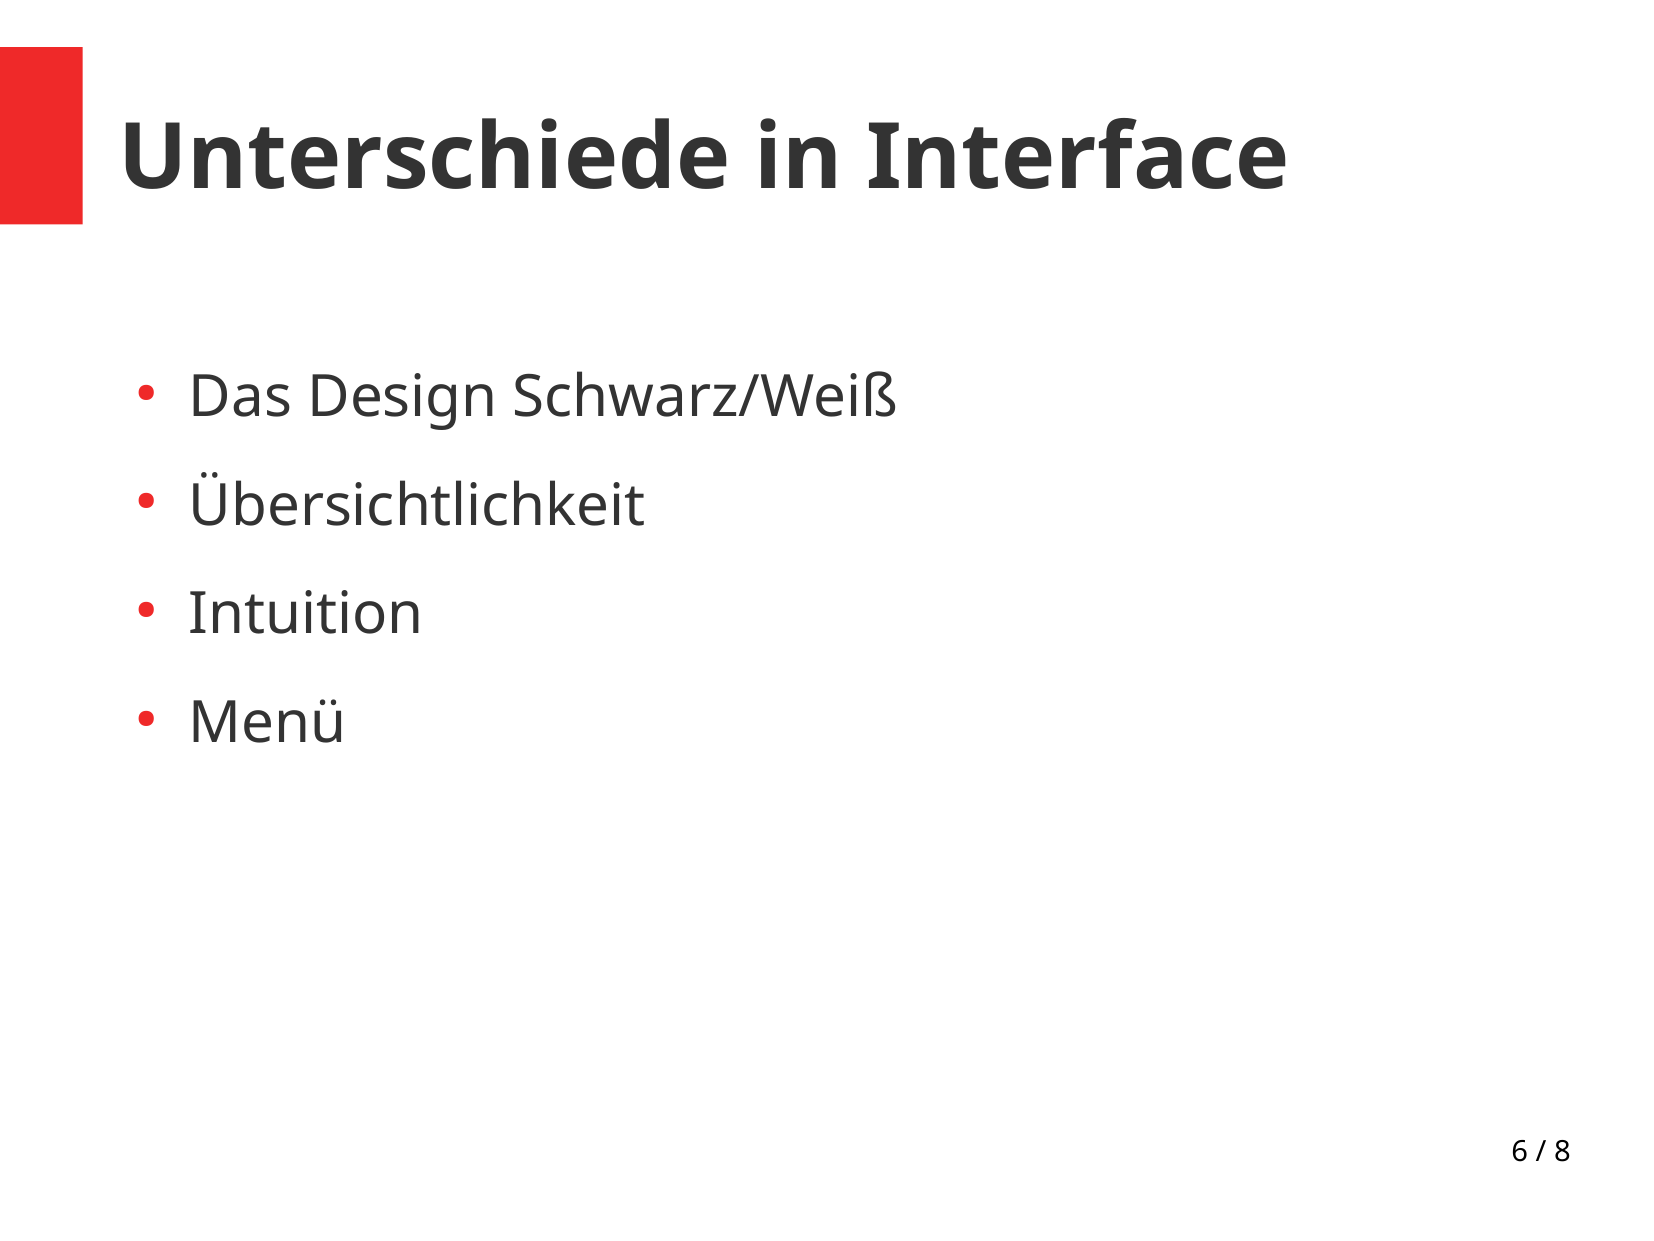

# Unterschiede in Interface
Das Design Schwarz/Weiß
Übersichtlichkeit
Intuition
Menü
6